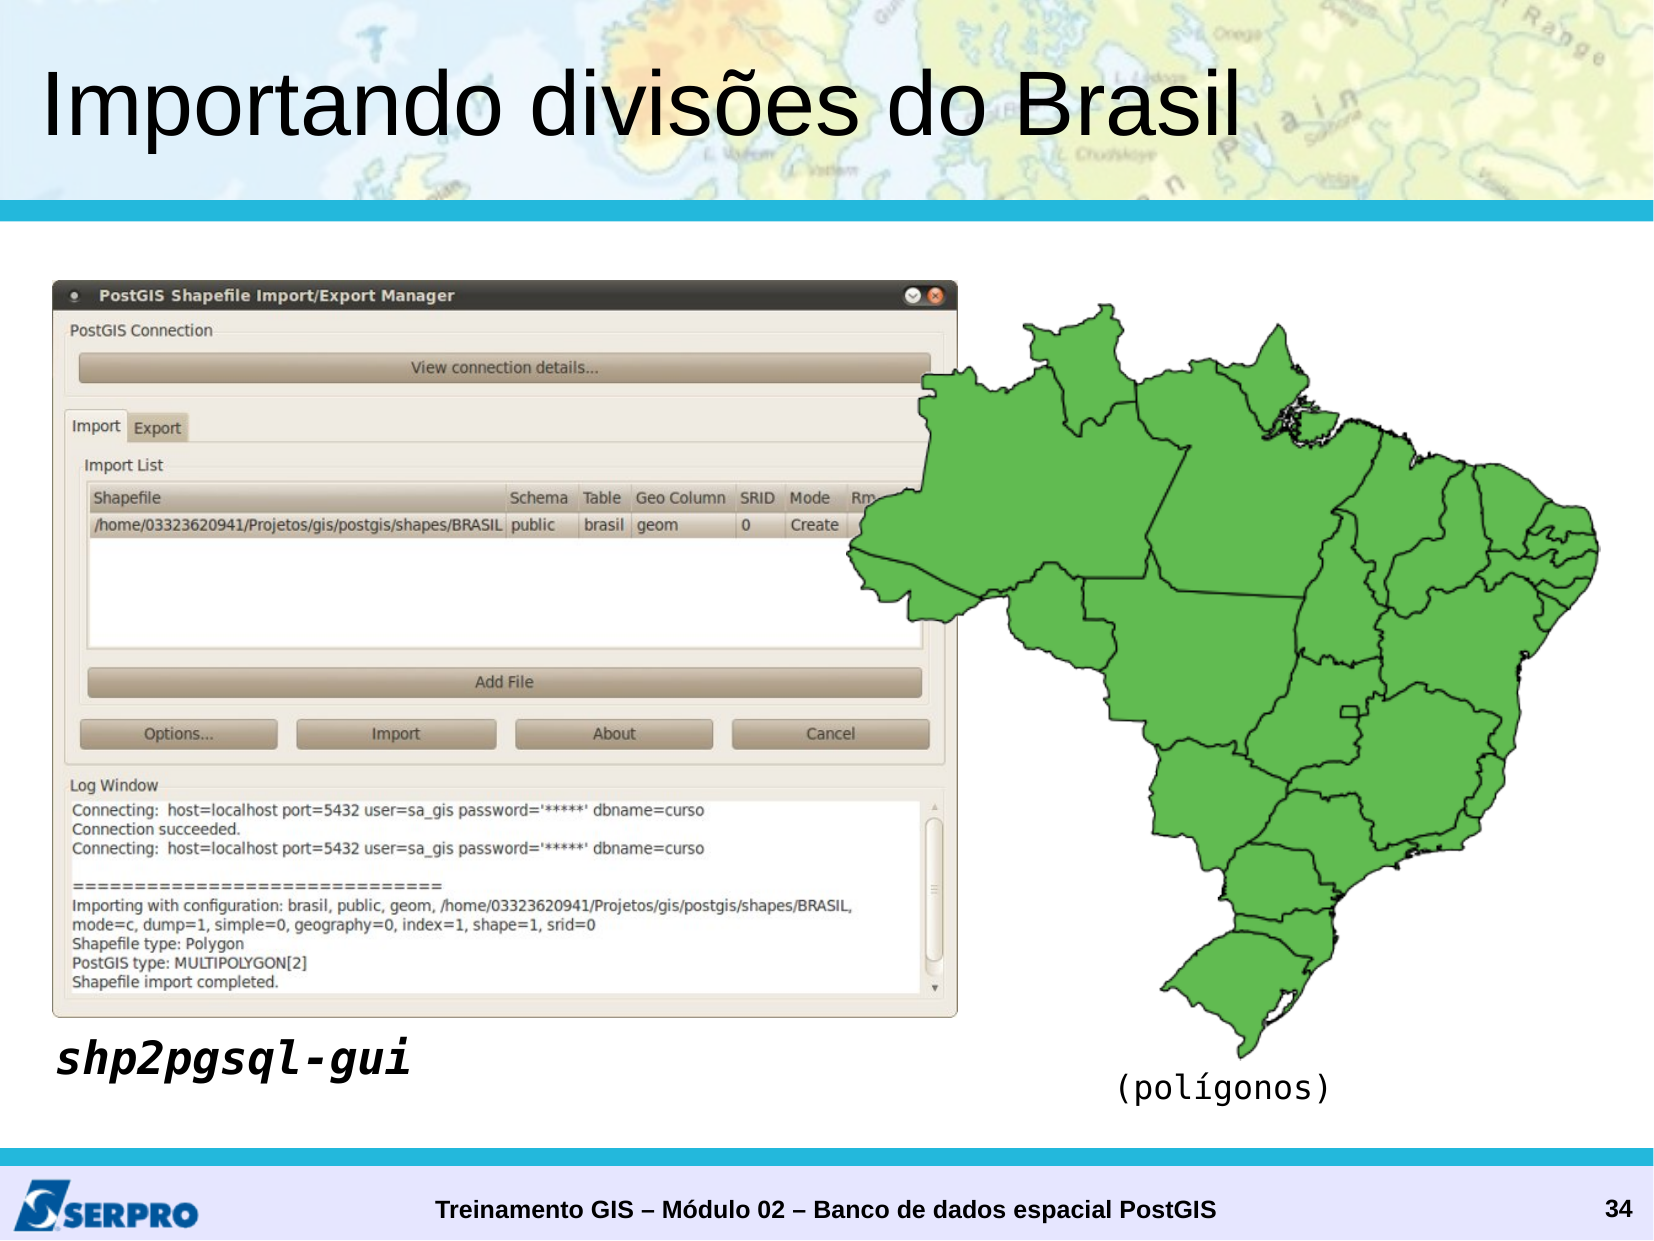

# Importando divisões do Brasil
shp2pgsql-gui
(polígonos)
34
Treinamento GIS – Módulo 02 – Banco de dados espacial PostGIS